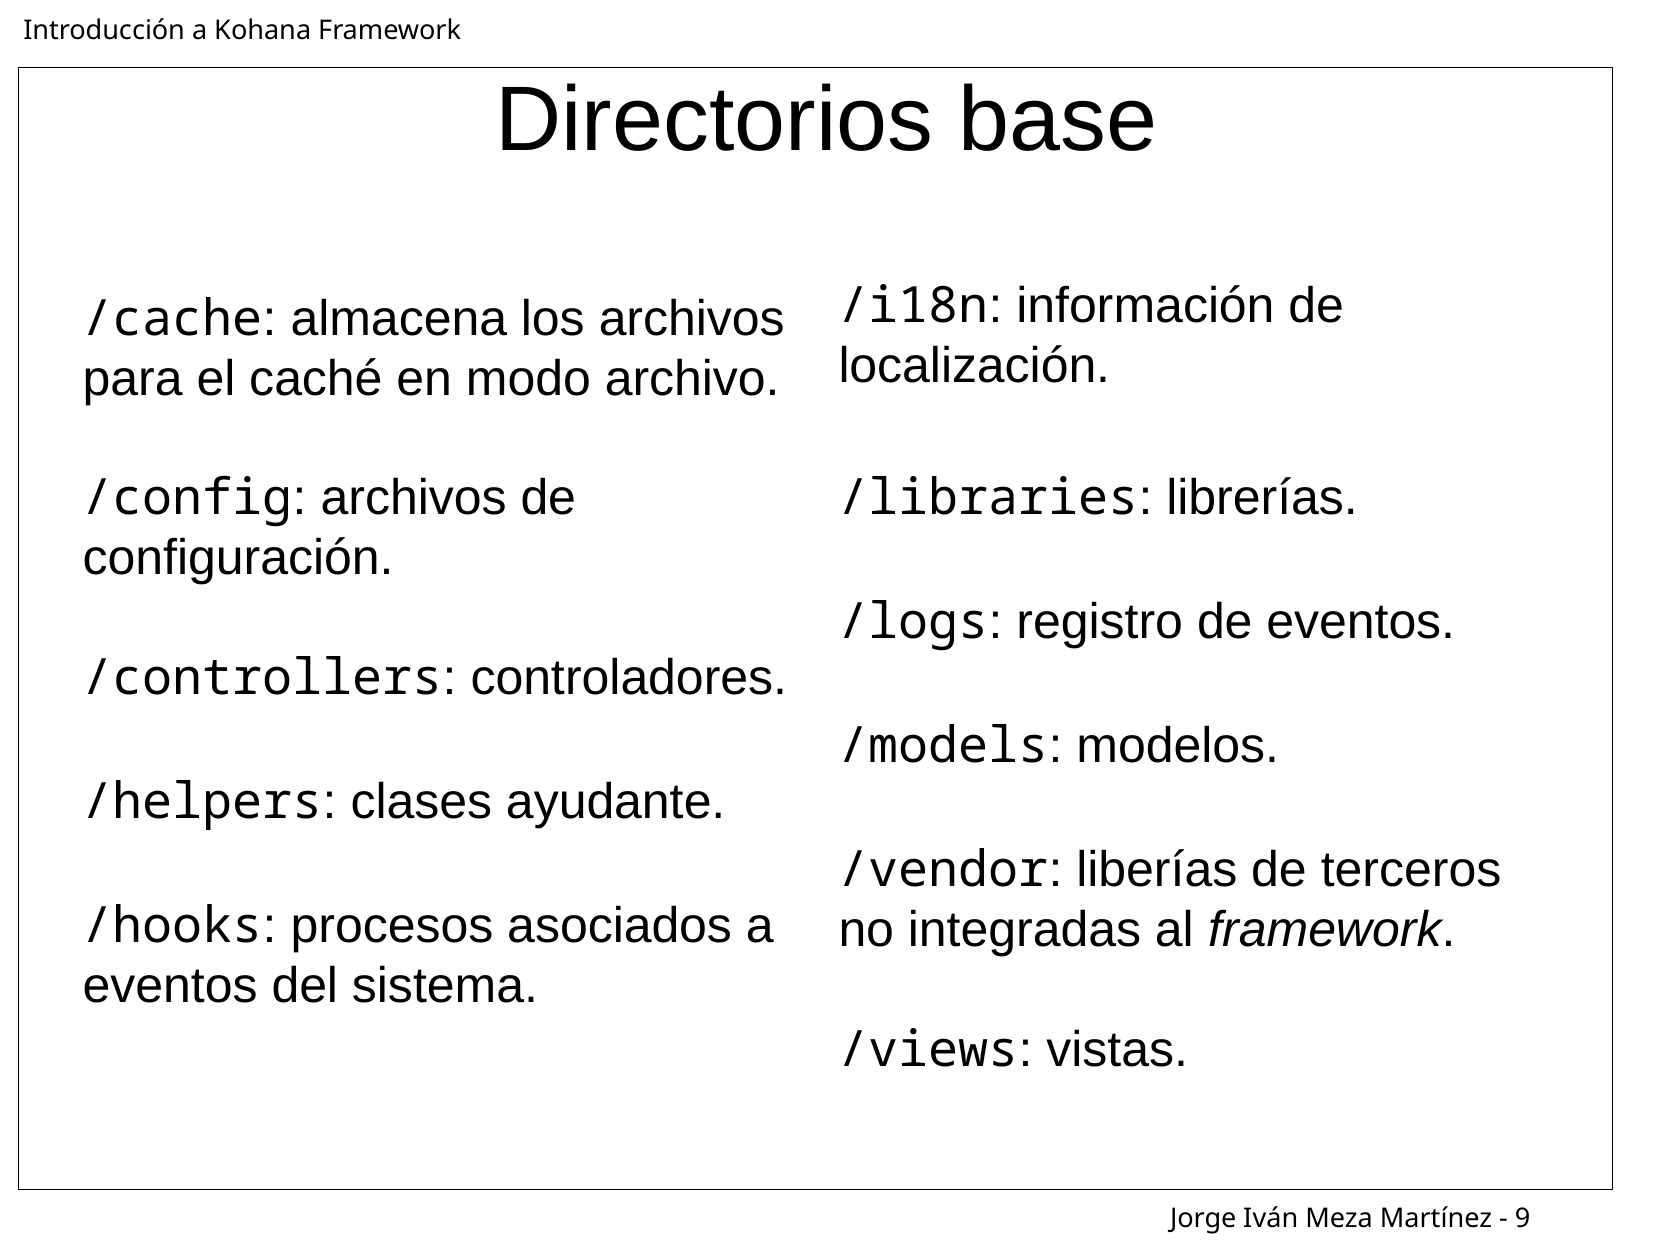

# Directorios base
/cache: almacena los archivos para el caché en modo archivo.
/config: archivos de configuración.
/controllers: controladores.
/helpers: clases ayudante.
/hooks: procesos asociados a eventos del sistema.
/i18n: información de localización.
/libraries: librerías.
/logs: registro de eventos.
/models: modelos.
/vendor: liberías de terceros no integradas al framework.
/views: vistas.